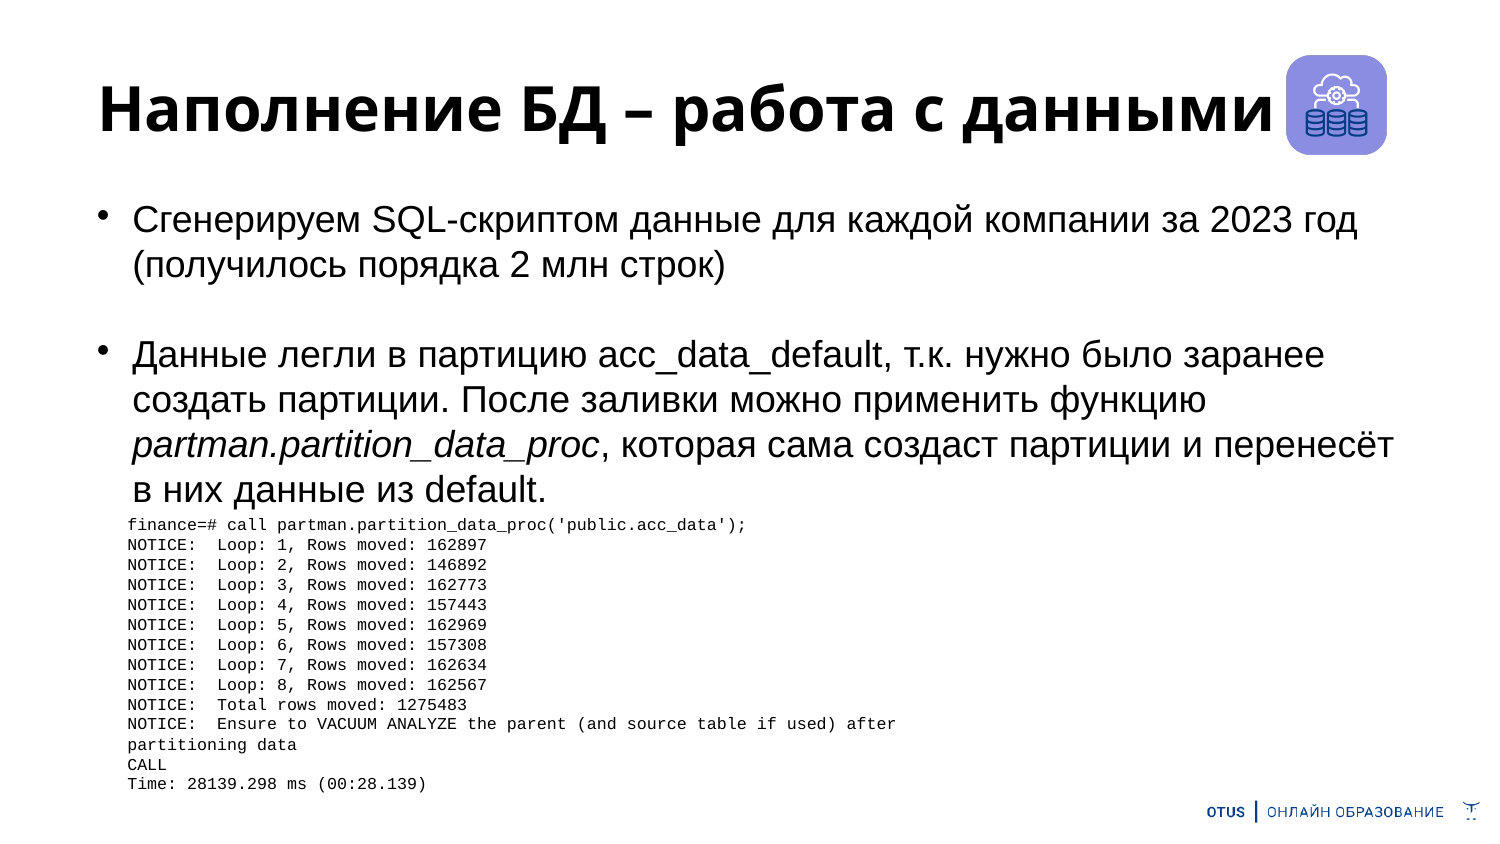

# Наполнение БД – работа с данными
Сгенерируем SQL-скриптом данные для каждой компании за 2023 год (получилось порядка 2 млн строк)
Данные легли в партицию acc_data_default, т.к. нужно было заранее создать партиции. После заливки можно применить функцию partman.partition_data_proc, которая сама создаст партиции и перенесёт в них данные из default.
finance=# call partman.partition_data_proc('public.acc_data');
NOTICE: Loop: 1, Rows moved: 162897
NOTICE: Loop: 2, Rows moved: 146892
NOTICE: Loop: 3, Rows moved: 162773
NOTICE: Loop: 4, Rows moved: 157443
NOTICE: Loop: 5, Rows moved: 162969
NOTICE: Loop: 6, Rows moved: 157308
NOTICE: Loop: 7, Rows moved: 162634
NOTICE: Loop: 8, Rows moved: 162567
NOTICE: Total rows moved: 1275483
NOTICE: Ensure to VACUUM ANALYZE the parent (and source table if used) after partitioning data
CALL
Time: 28139.298 ms (00:28.139)